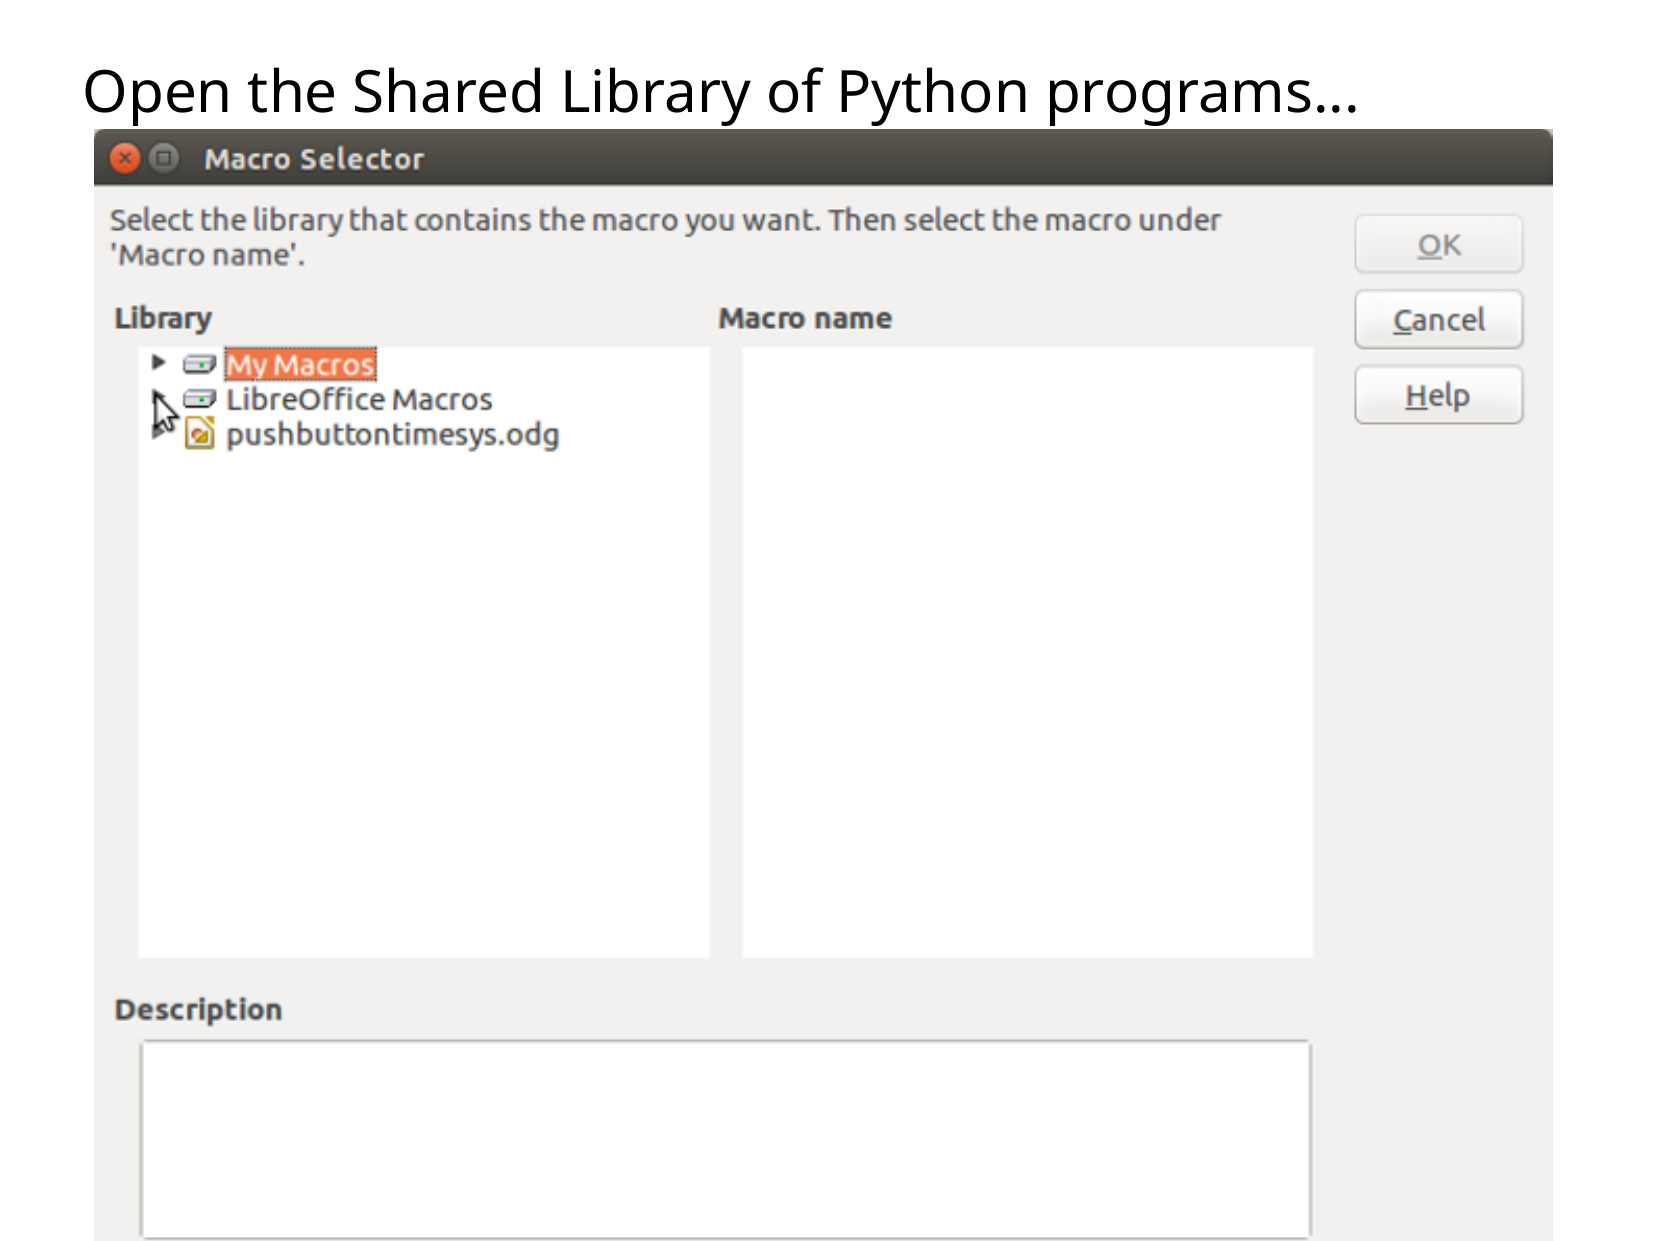

# Open the Shared Library of Python programs...